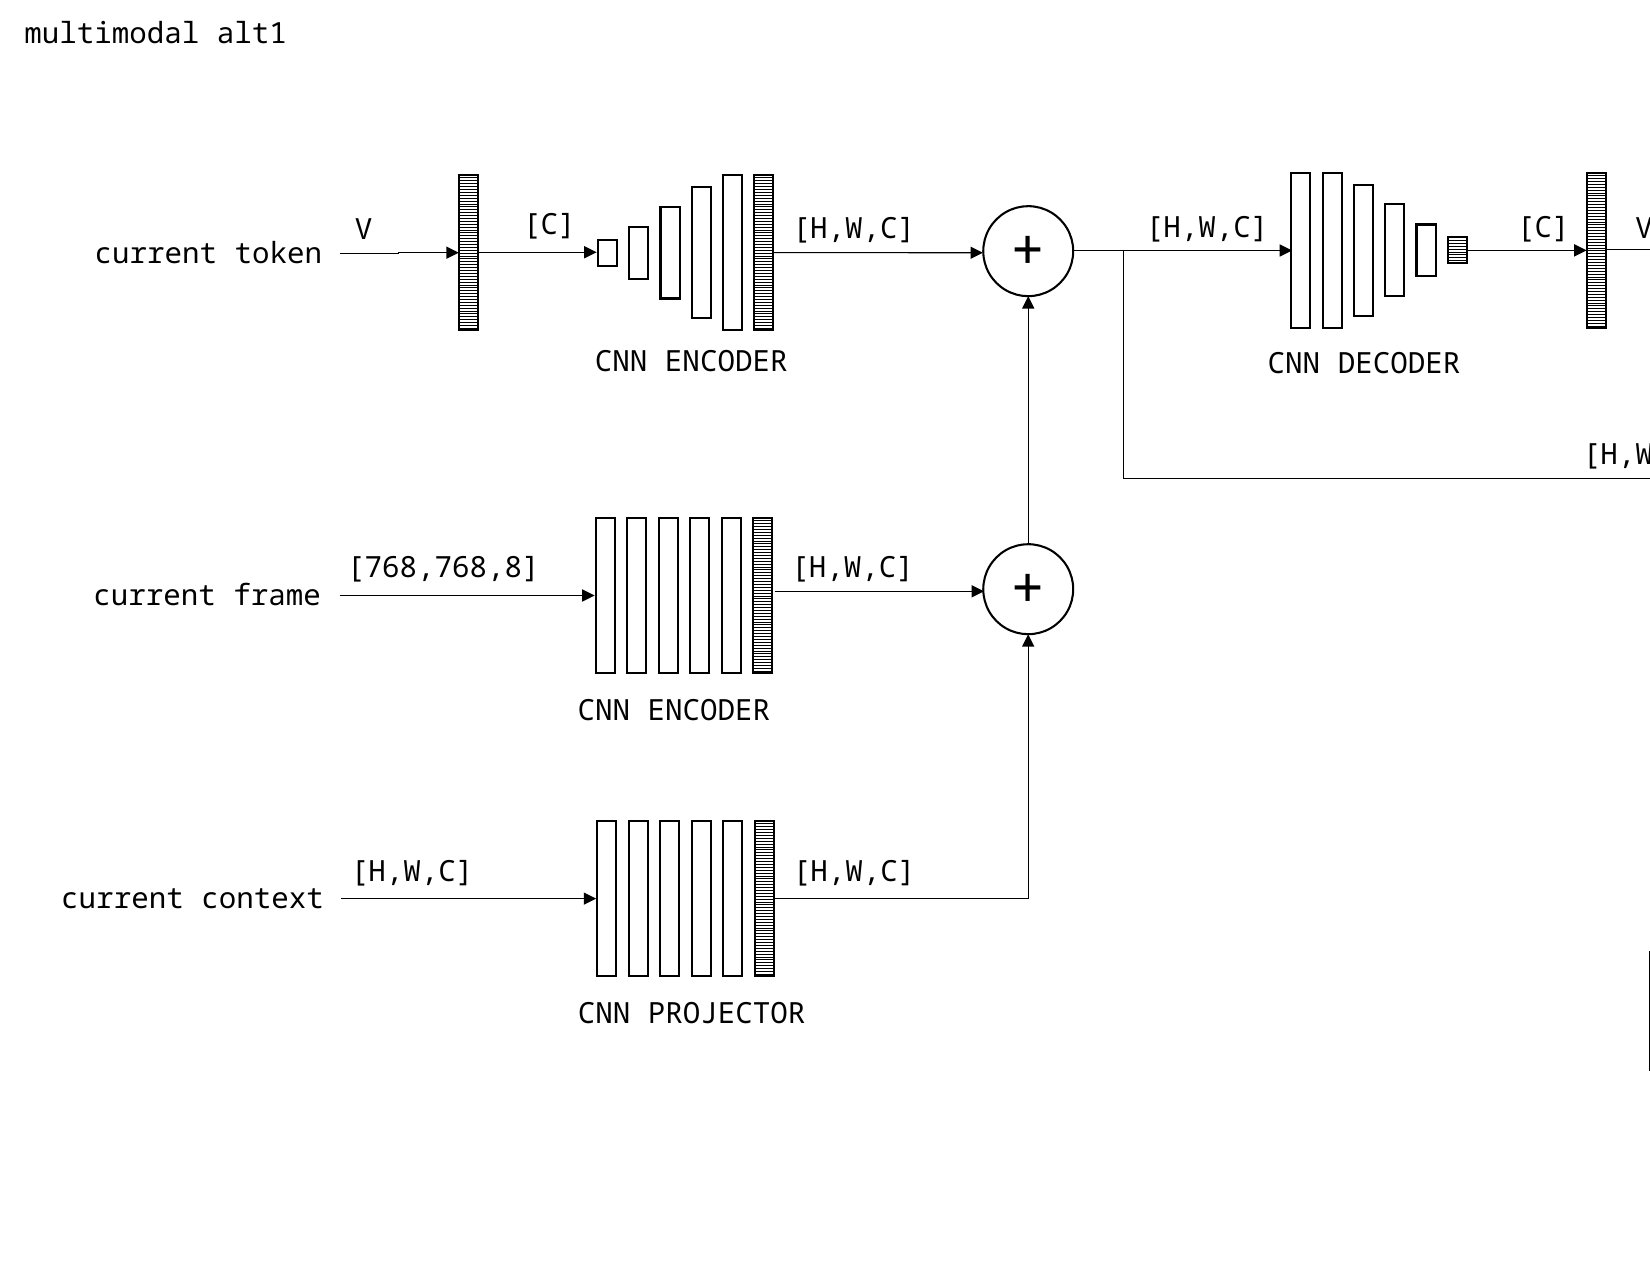

multimodal alt1
[C]
[H,W,C]
[C]
[H,W,C]
V
V
+
next token
current token
CNN ENCODER
CNN DECODER
[H,W,C]
next context
[768,768,8]
[H,W,C]
+
current frame
CNN ENCODER
[H,W,C]
[H,W,C]
current context
V	256
C	384
H,W	81,81
CNN PROJECTOR